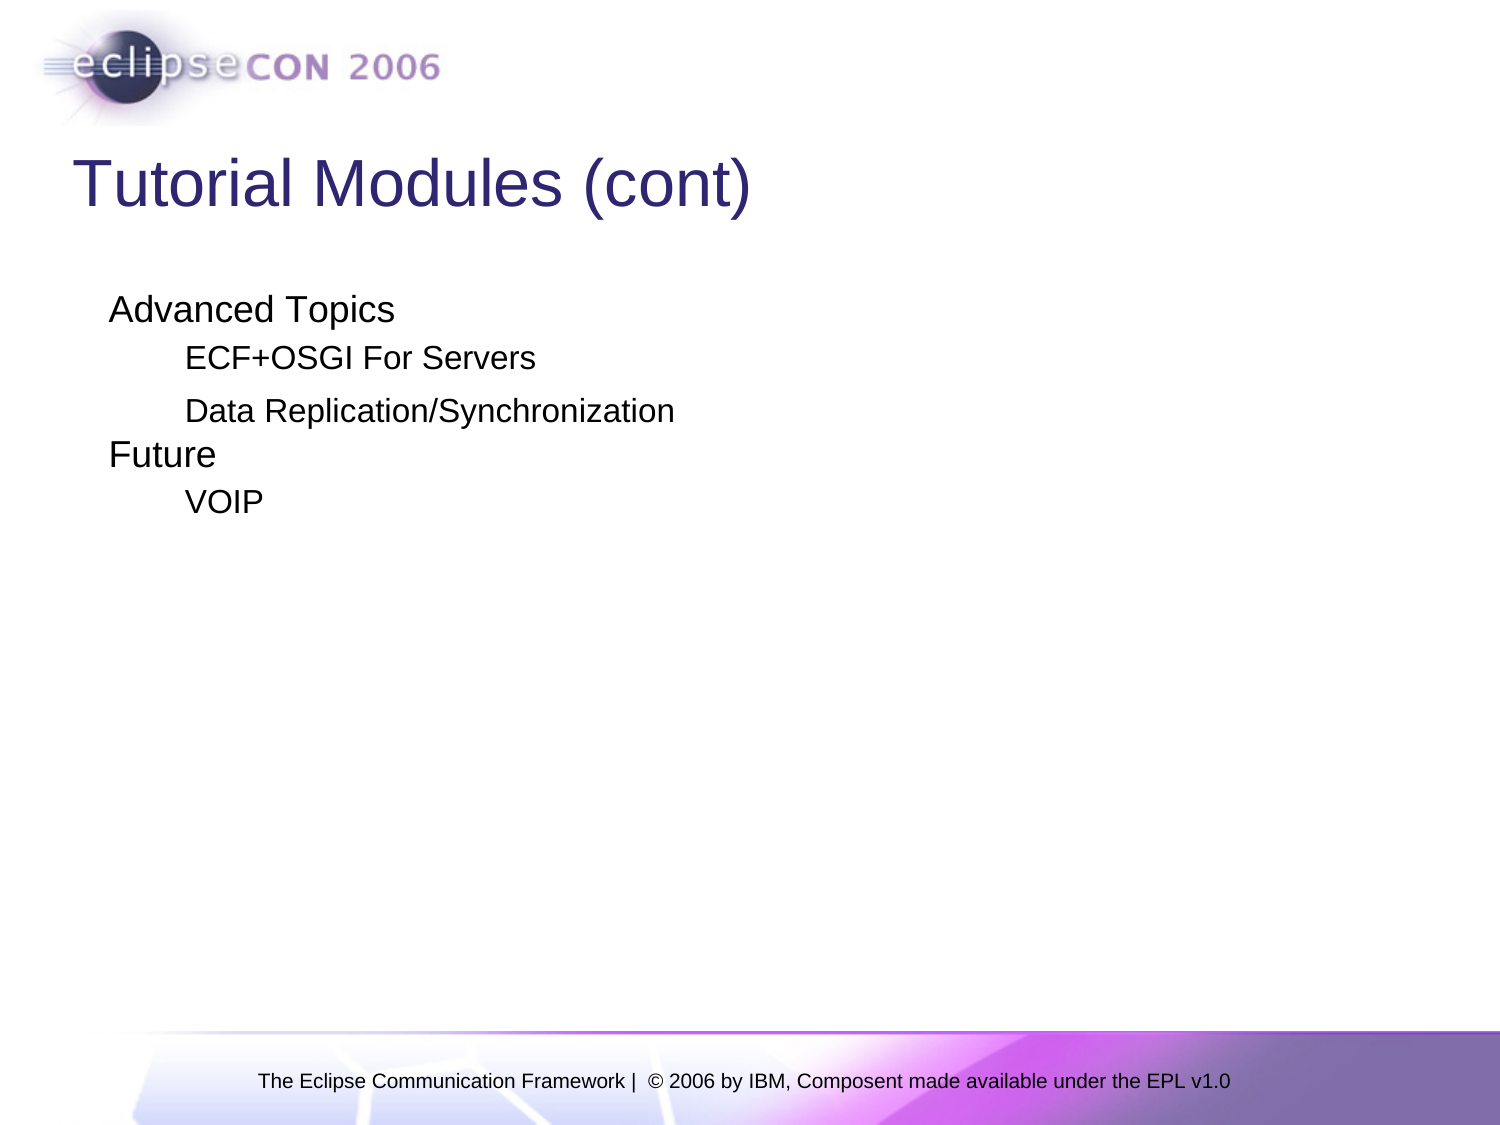

# Tutorial Modules (cont)
Advanced Topics
ECF+OSGI For Servers
Data Replication/Synchronization
Future
VOIP